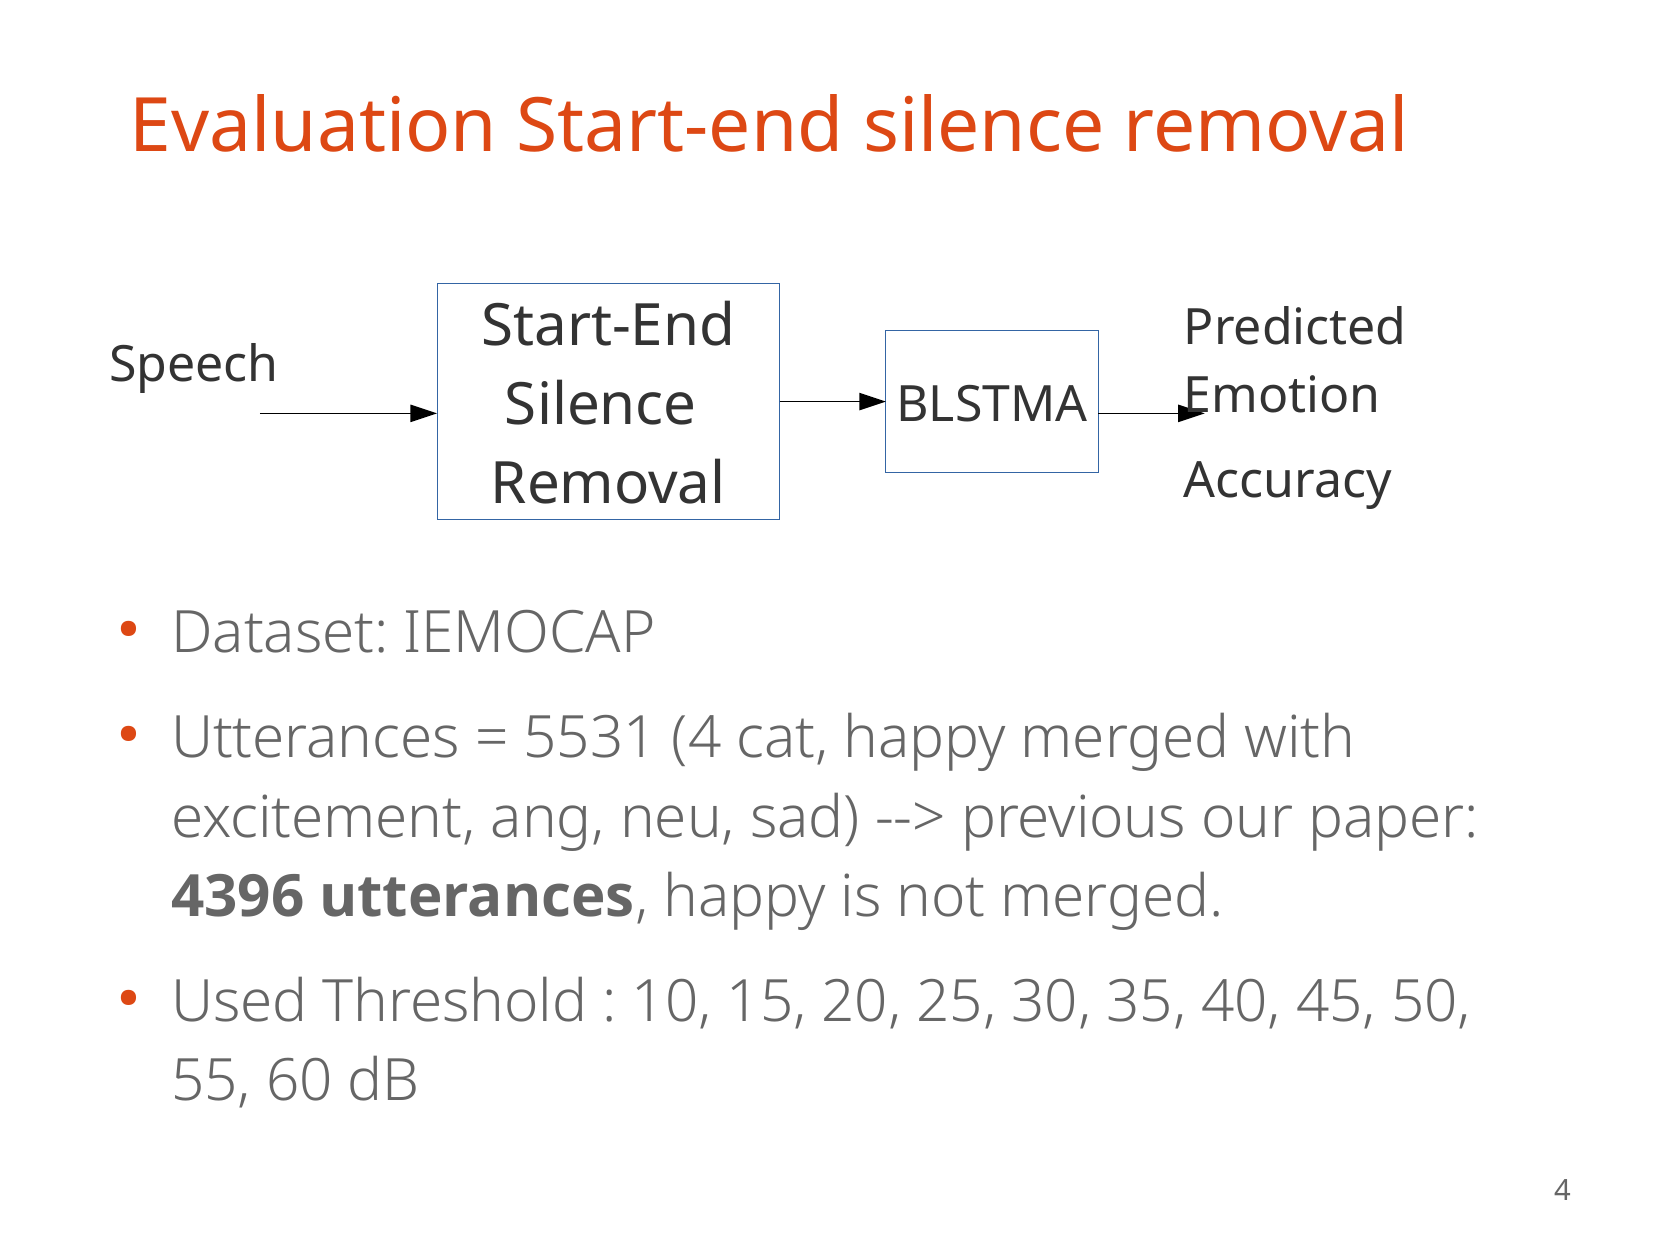

# Evaluation Start-end silence removal
Start-End
Silence
Removal
Predicted
Emotion
Speech
BLSTMA
Accuracy
Dataset: IEMOCAP
Utterances = 5531 (4 cat, happy merged with excitement, ang, neu, sad) --> previous our paper: 4396 utterances, happy is not merged.
Used Threshold : 10, 15, 20, 25, 30, 35, 40, 45, 50, 55, 60 dB
4